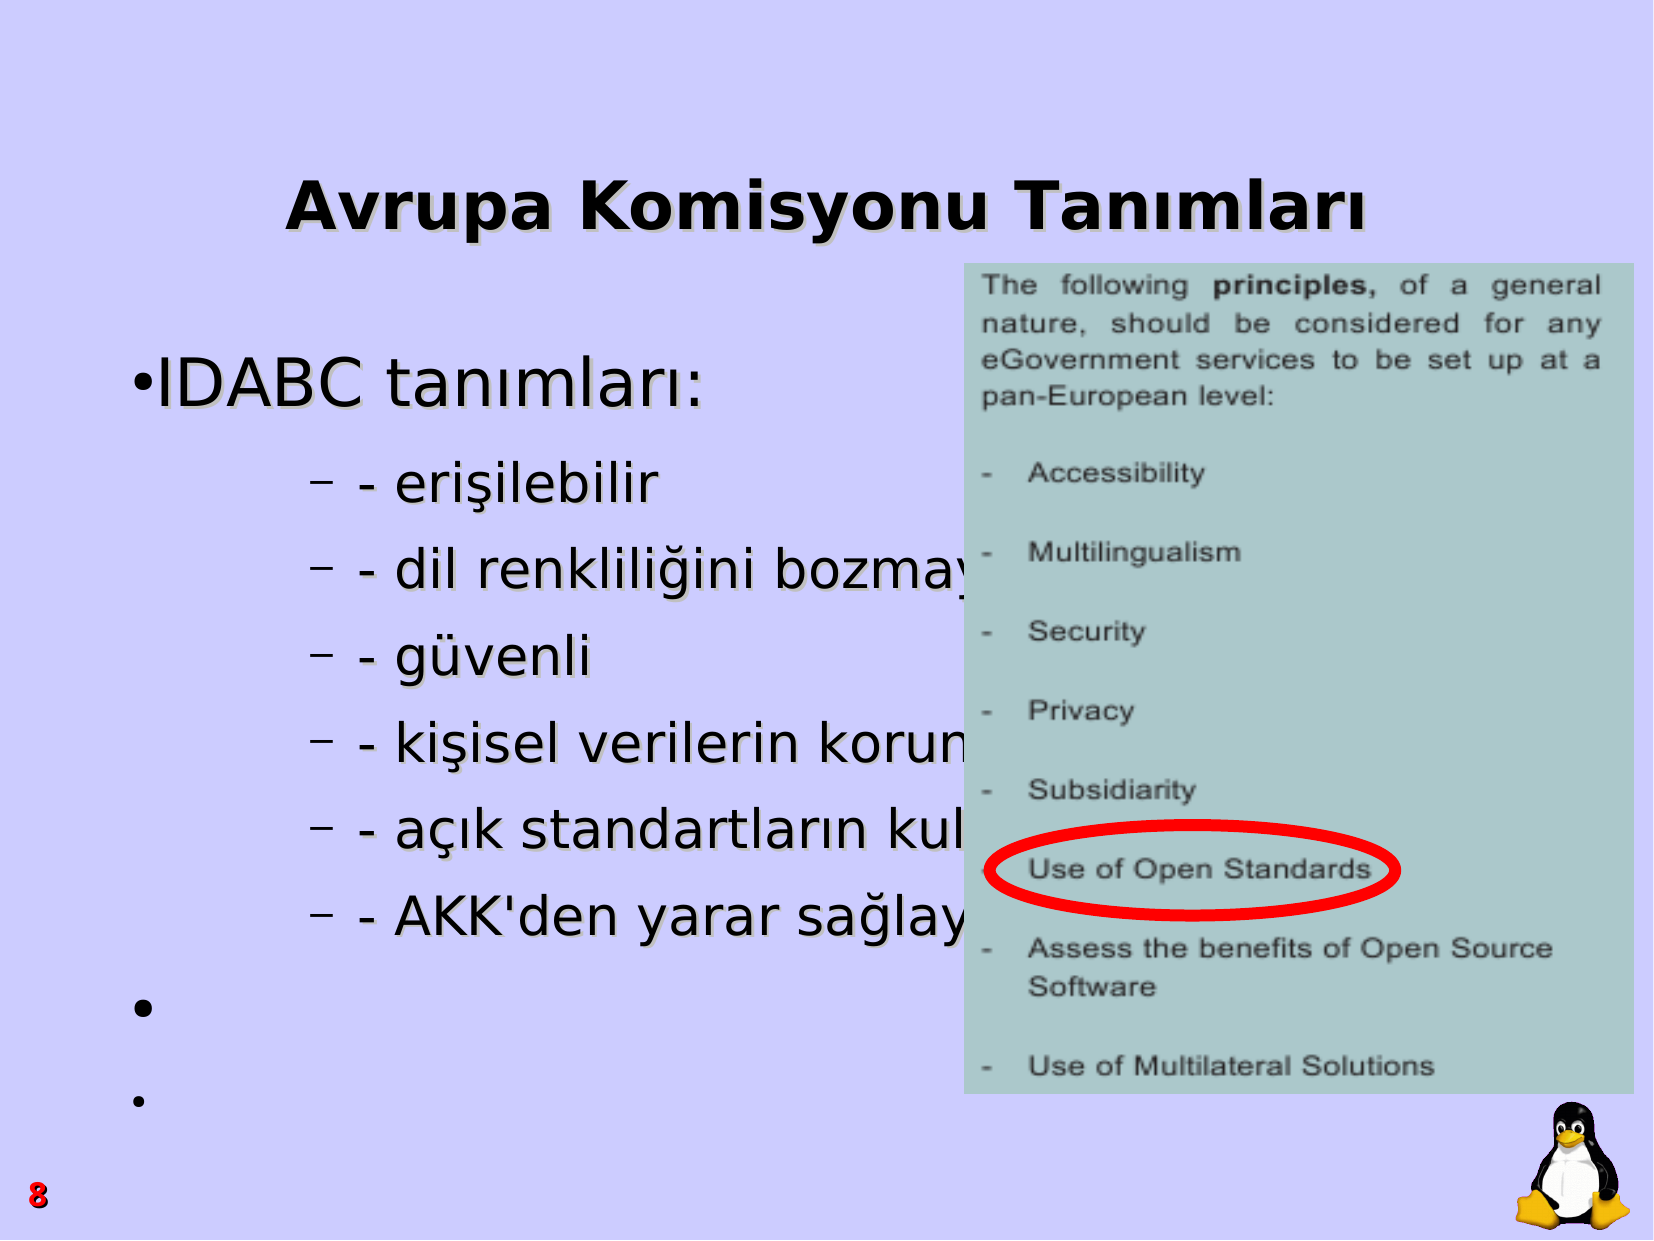

# Avrupa Komisyonu Tanımları
IDABC tanımları:
- erişilebilir
- dil renkliliğini bozmayan
- güvenli
- kişisel verilerin korunduğu
- açık standartların kullanıldığı
- AKK'den yarar sağlayan